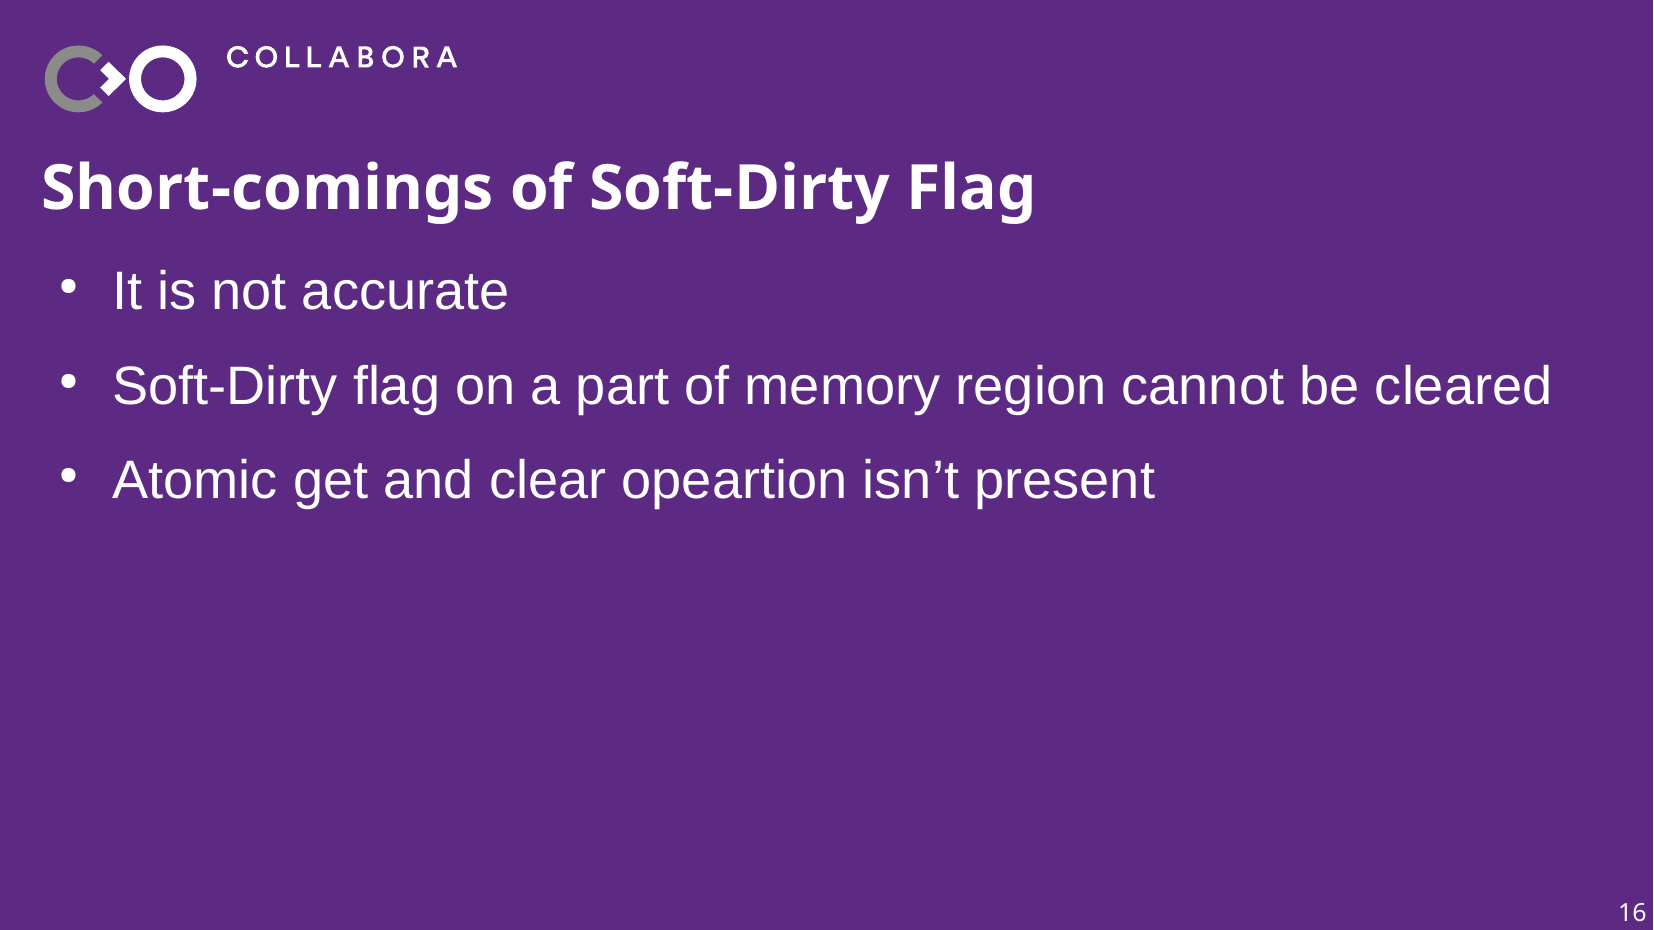

# Short-comings of Soft-Dirty Flag
It is not accurate
Soft-Dirty flag on a part of memory region cannot be cleared
Atomic get and clear opeartion isn’t present